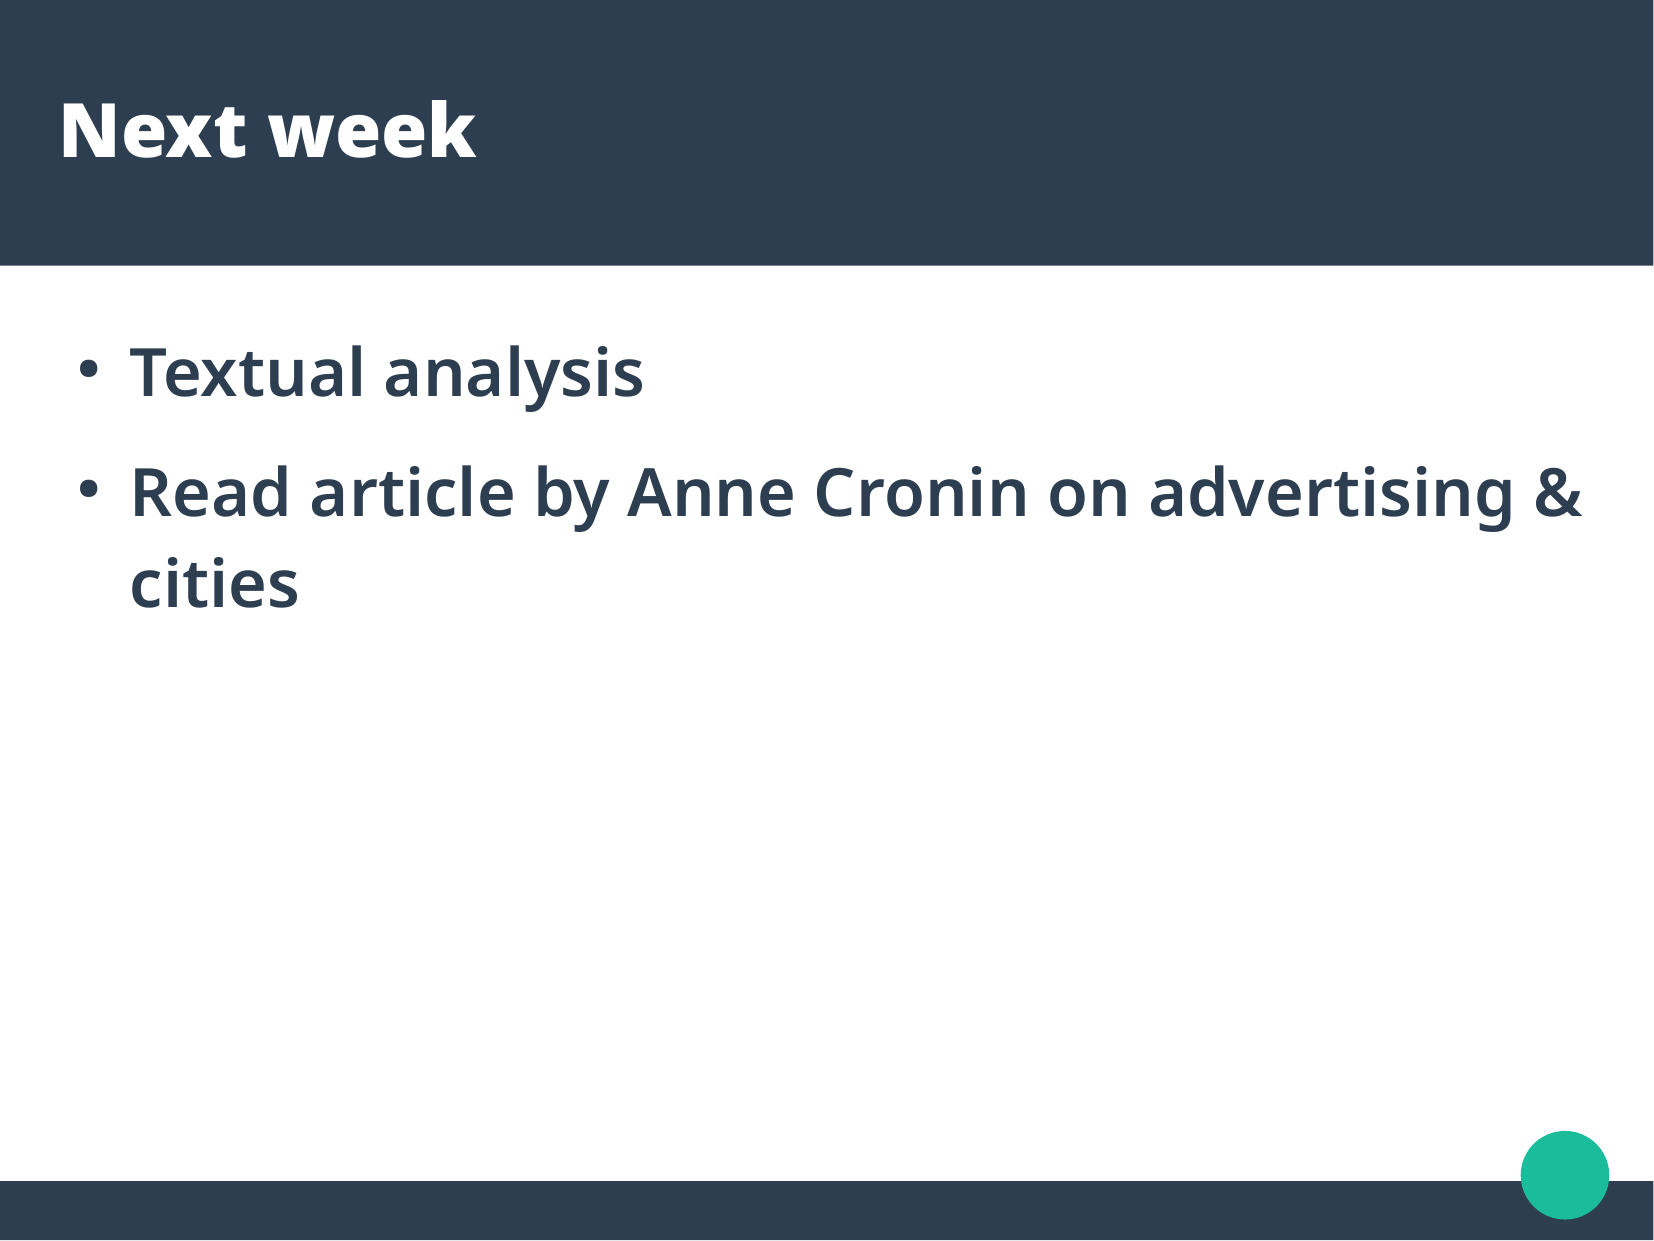

# Next week
Textual analysis
Read article by Anne Cronin on advertising & cities